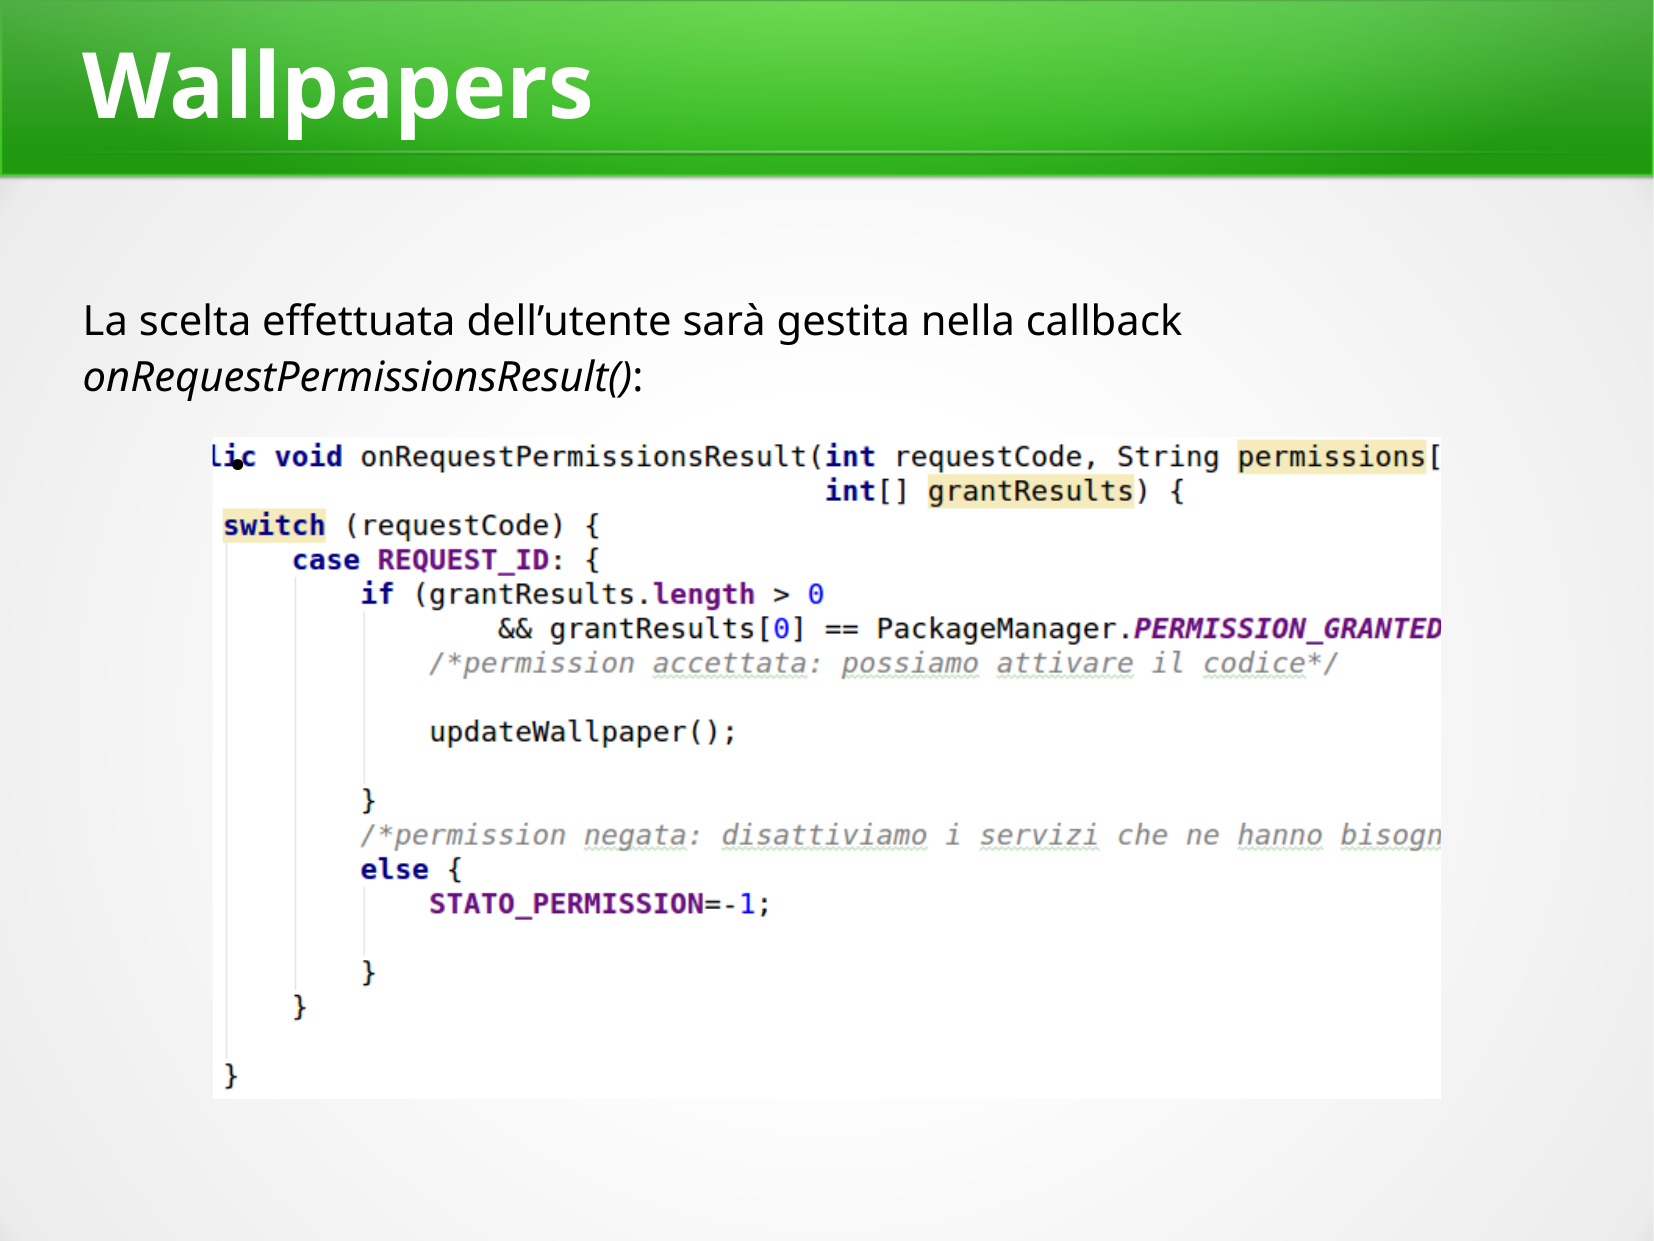

# Wallpapers
La scelta effettuata dell’utente sarà gestita nella callback onRequestPermissionsResult():